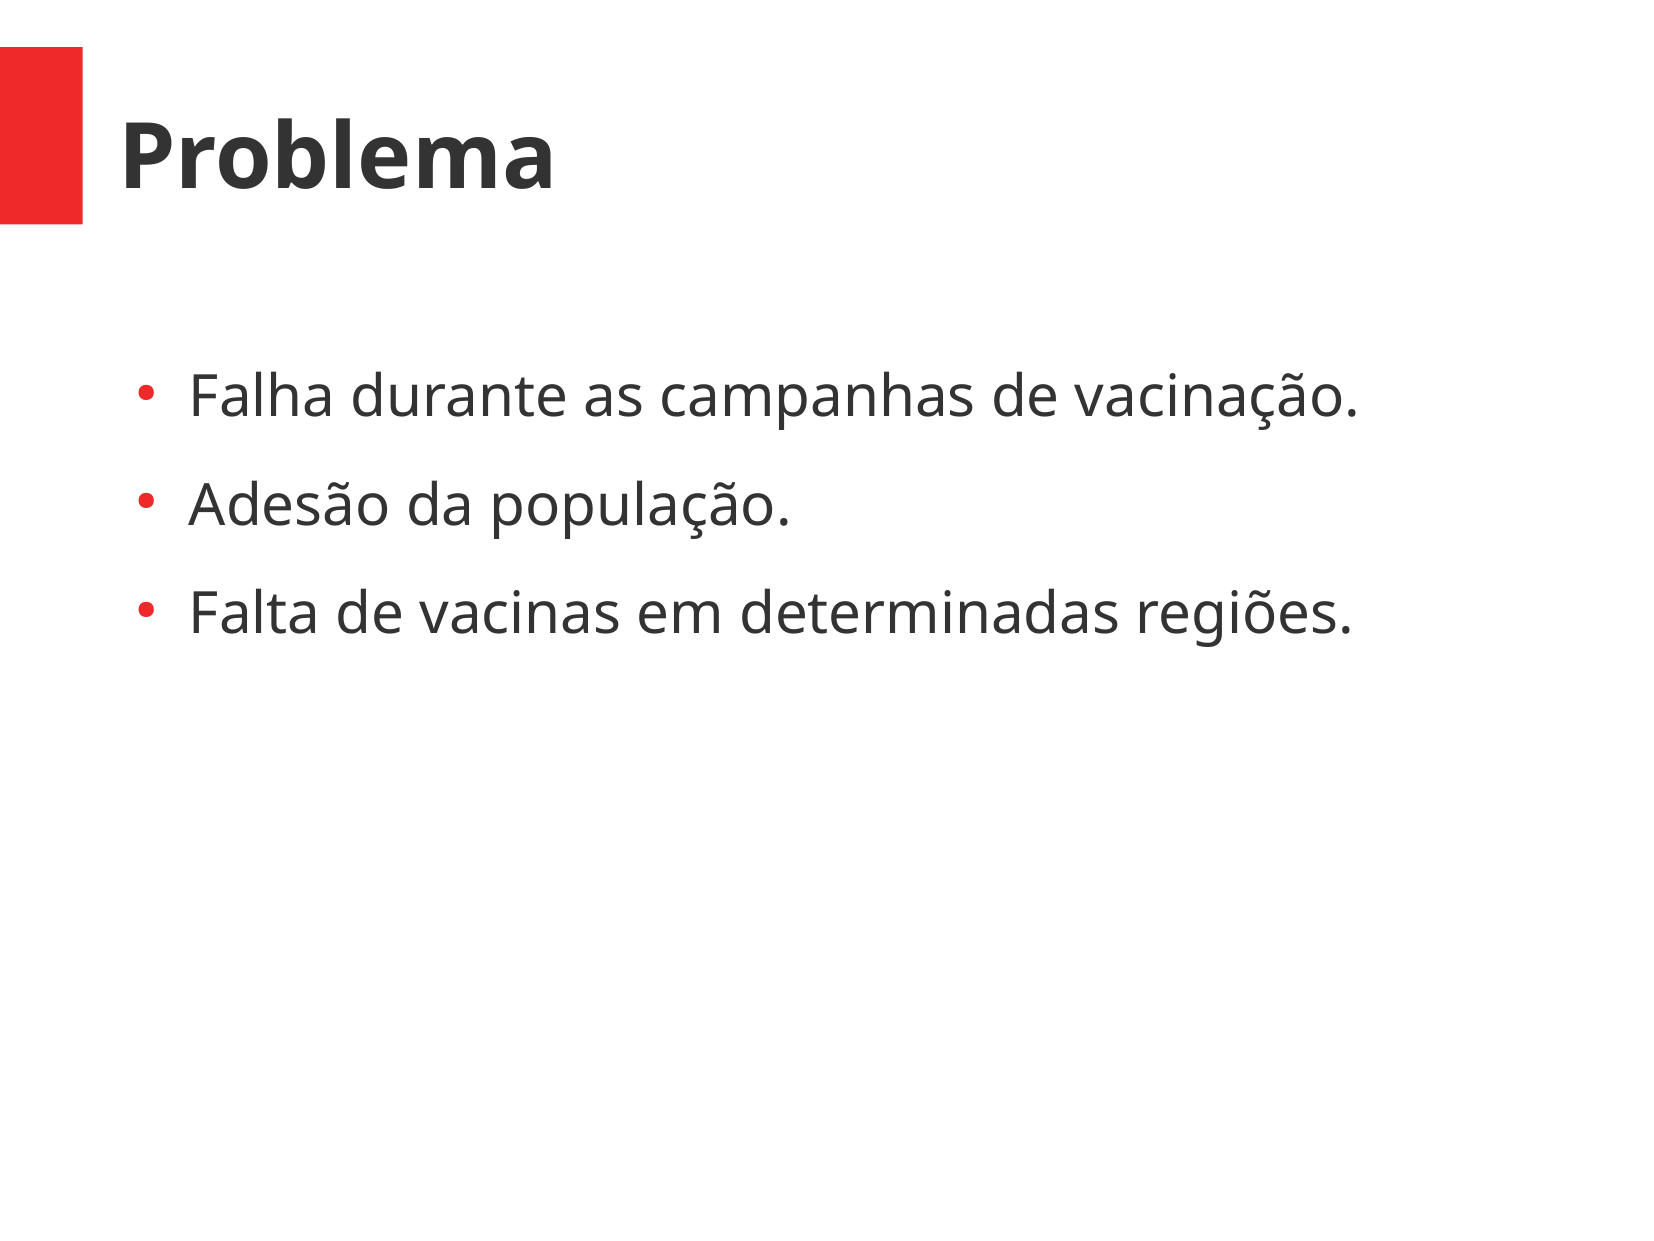

# Problema
Falha durante as campanhas de vacinação.
Adesão da população.
Falta de vacinas em determinadas regiões.